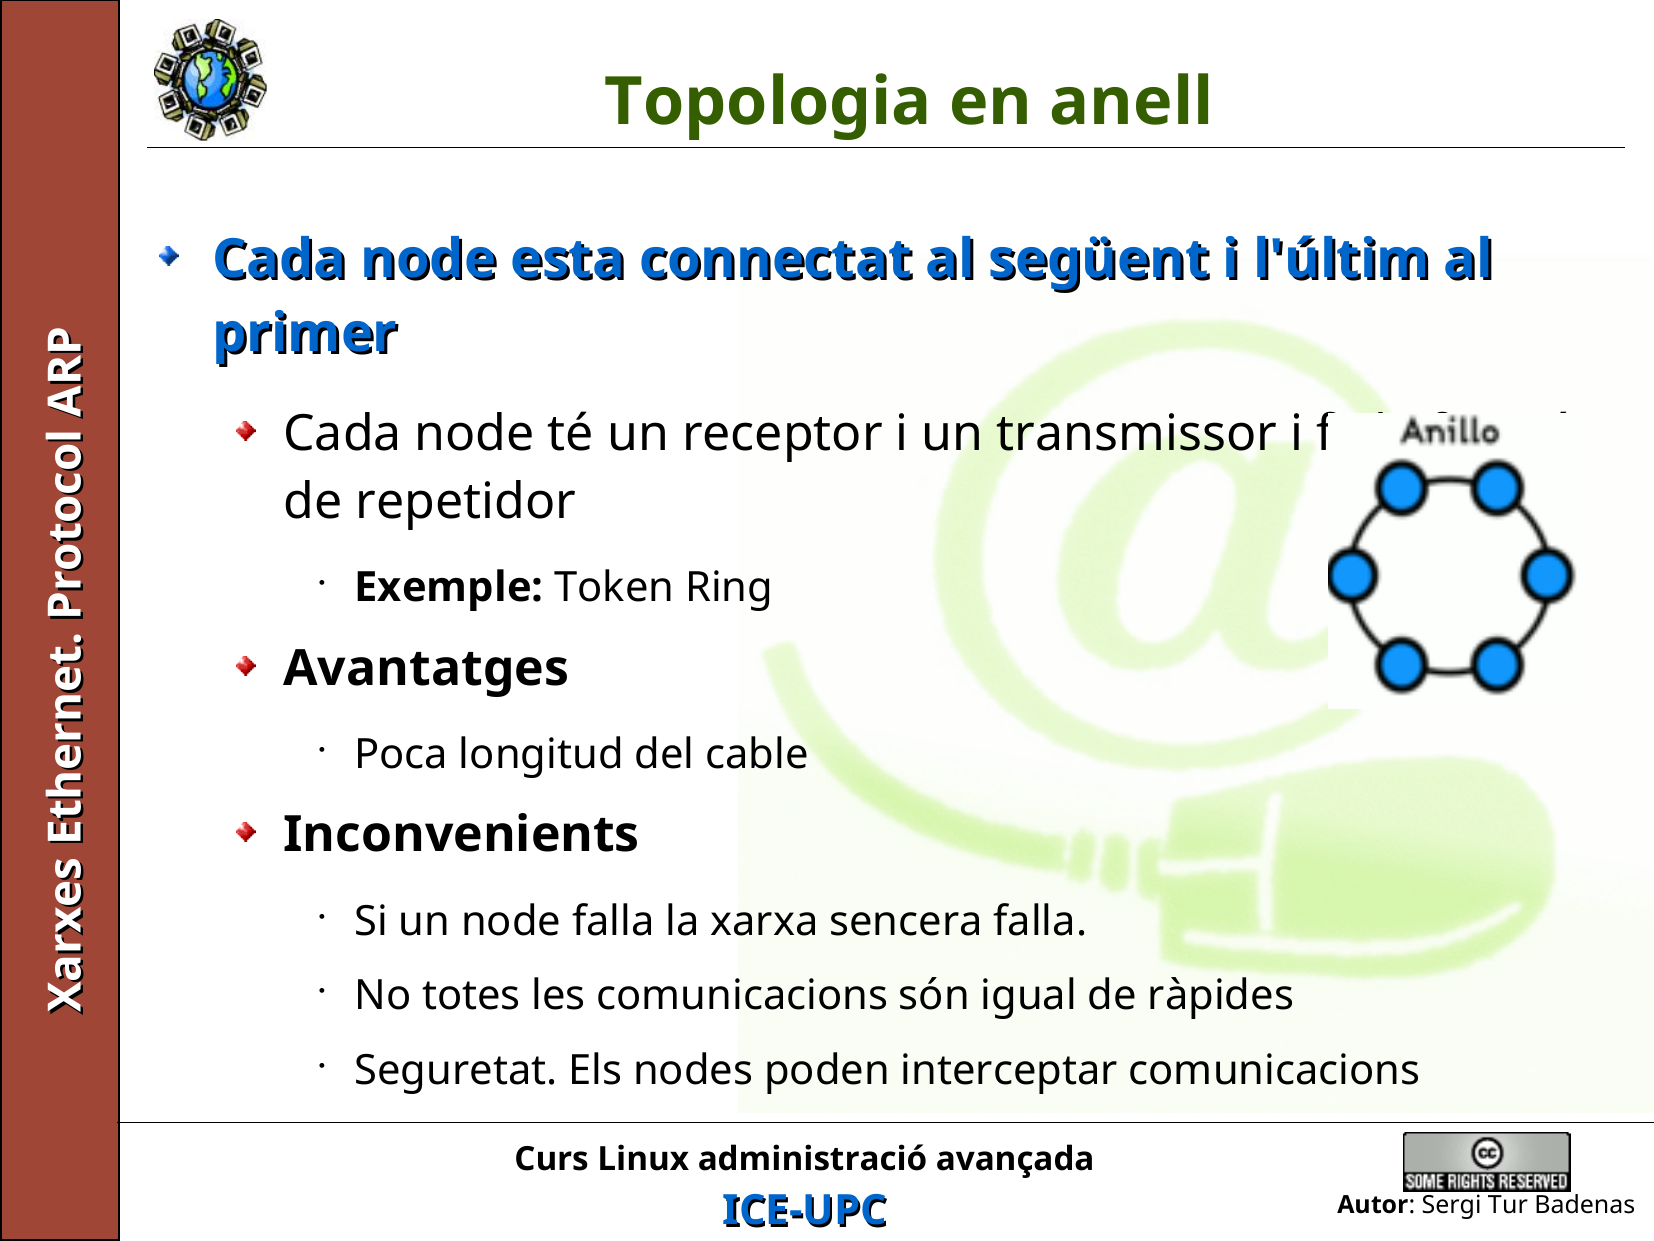

# Topologia en anell
Cada node esta connectat al següent i l'últim al primer
Cada node té un receptor i un transmissor i fa la funció de repetidor
Exemple: Token Ring
Avantatges
Poca longitud del cable
Inconvenients
Si un node falla la xarxa sencera falla.
No totes les comunicacions són igual de ràpides
Seguretat. Els nodes poden interceptar comunicacions